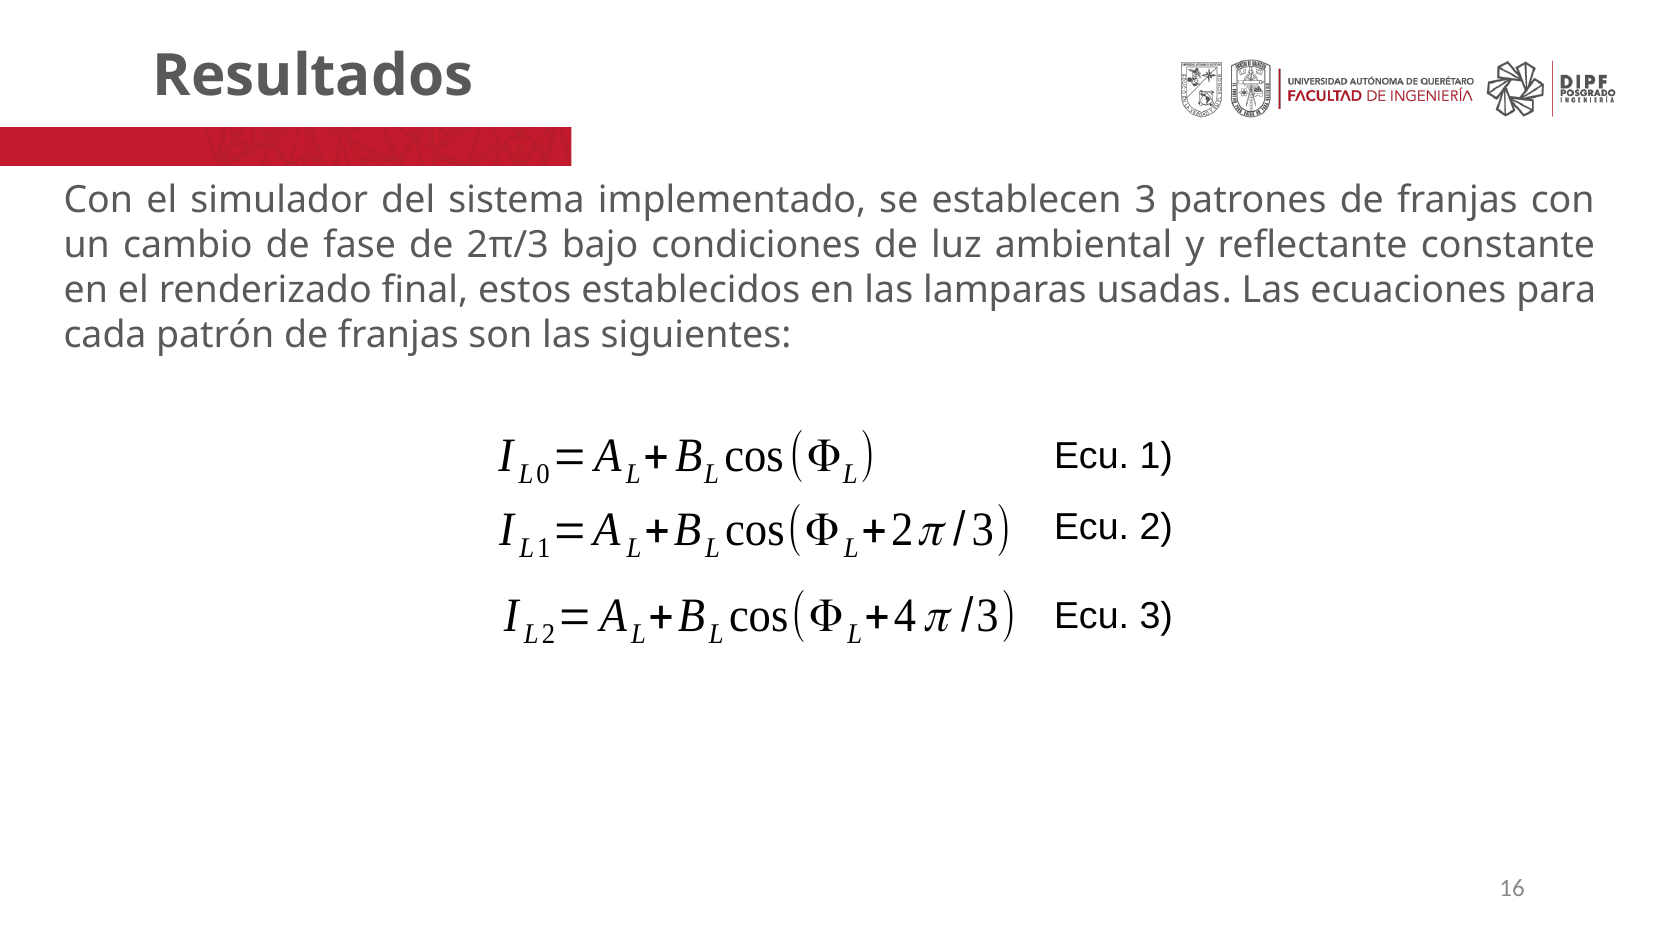

Resultados
Con el simulador del sistema implementado, se establecen 3 patrones de franjas con un cambio de fase de 2π/3 bajo condiciones de luz ambiental y reflectante constante en el renderizado final, estos establecidos en las lamparas usadas. Las ecuaciones para cada patrón de franjas son las siguientes:
Ecu. 1)
Ecu. 2)
Ecu. 3)
16